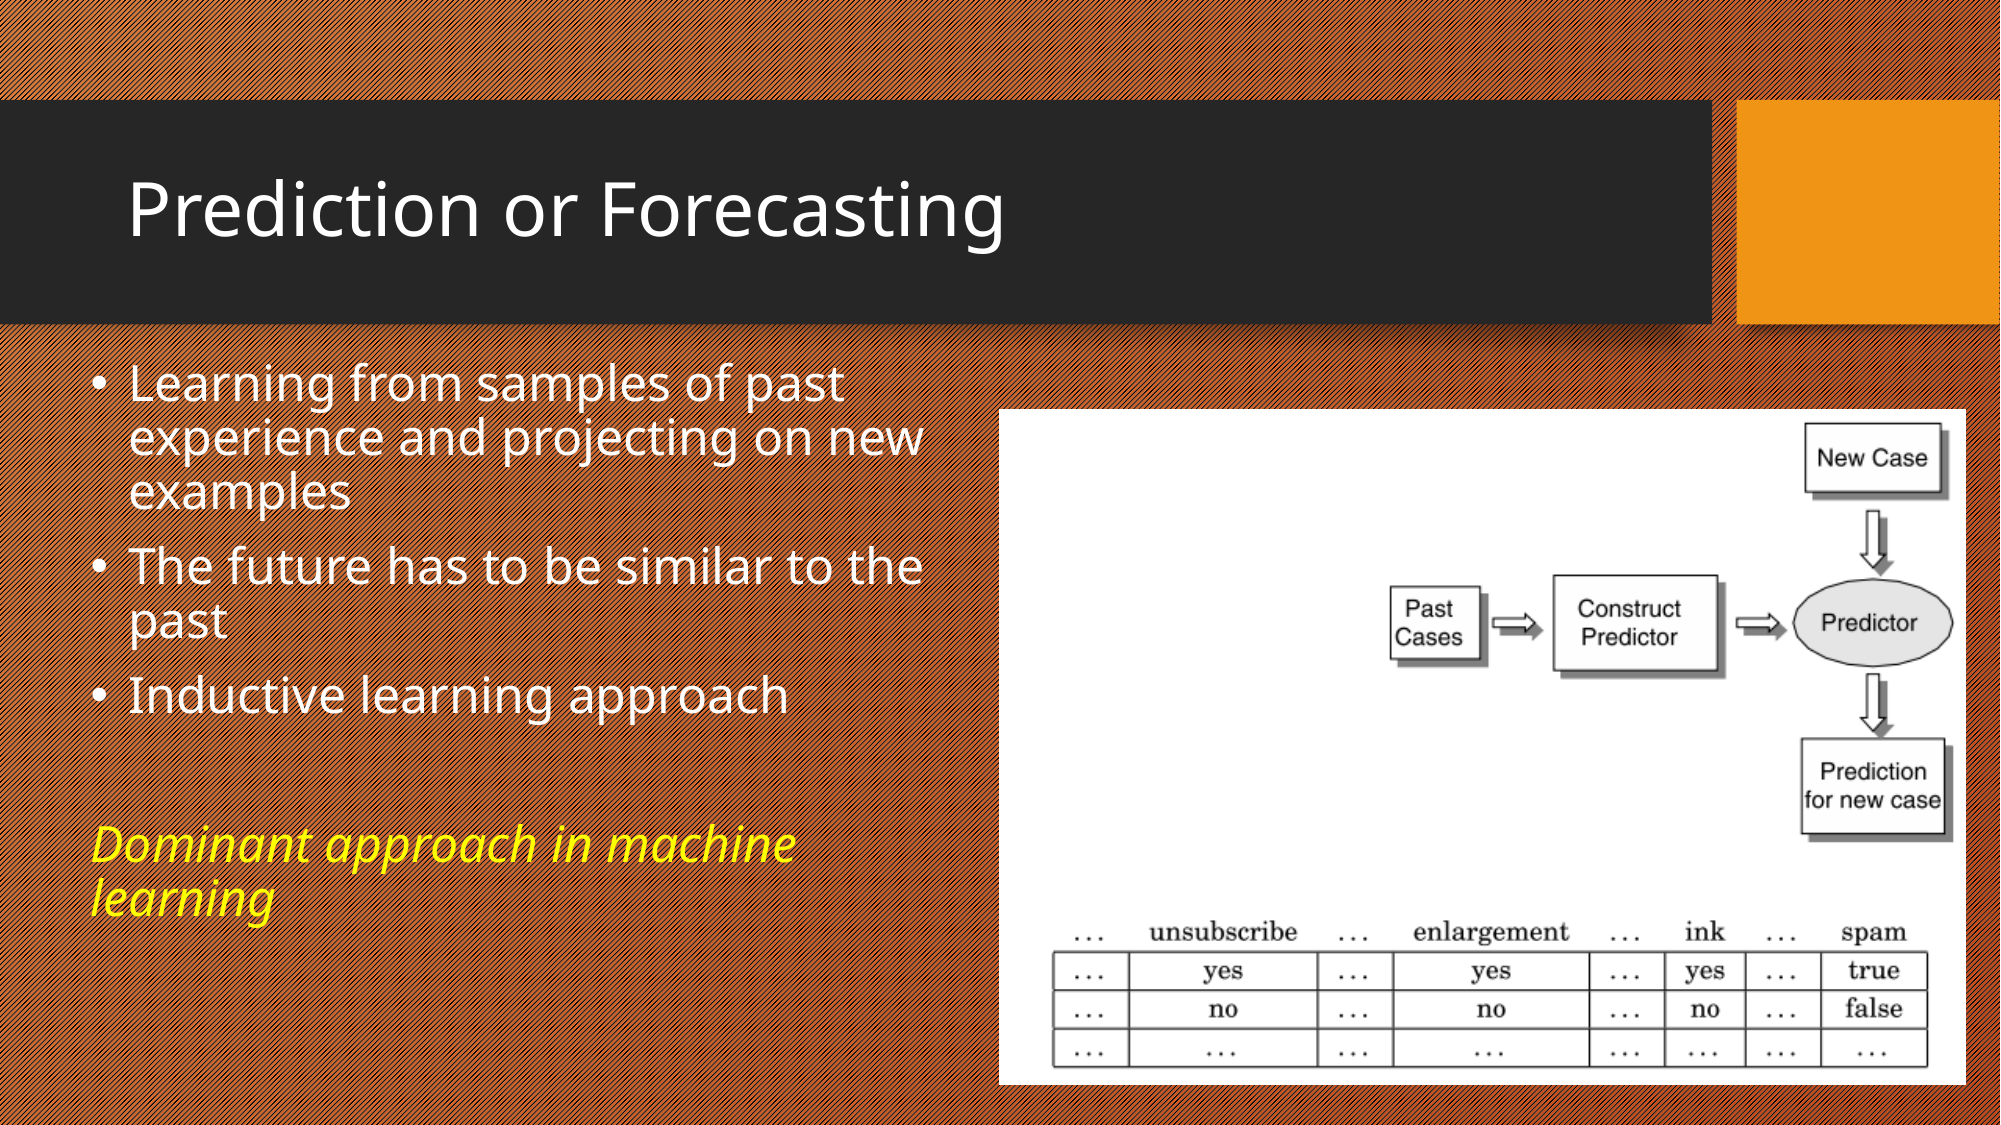

# Prediction or Forecasting
Learning from samples of past experience and projecting on new examples
The future has to be similar to the past
Inductive learning approach
Dominant approach in machine learning